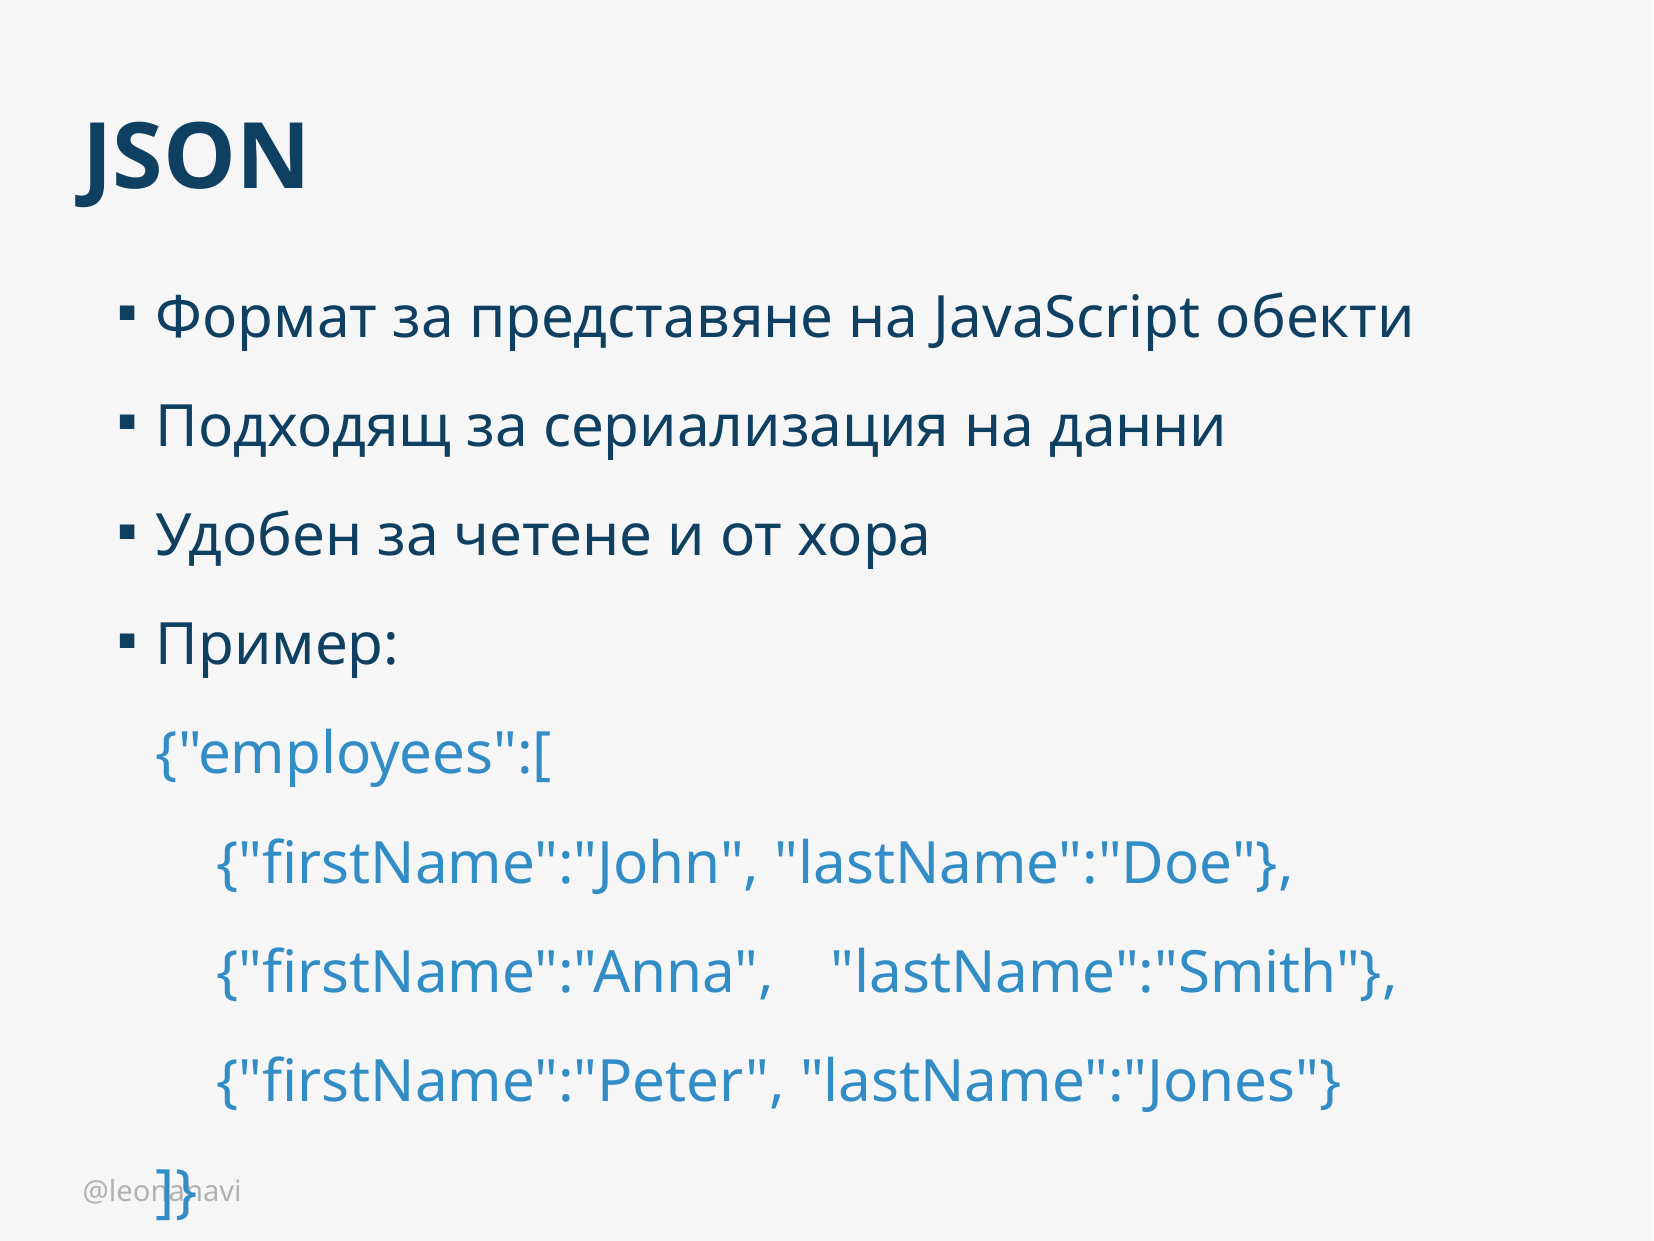

# JSON
Формат за представяне на JavaScript обекти
Подходящ за сериализация на данни
Удобен за четене и от хора
Пример:
{"employees":[
 {"firstName":"John", "lastName":"Doe"},
 {"firstName":"Anna",	"lastName":"Smith"},
 {"firstName":"Peter", "lastName":"Jones"}
]}